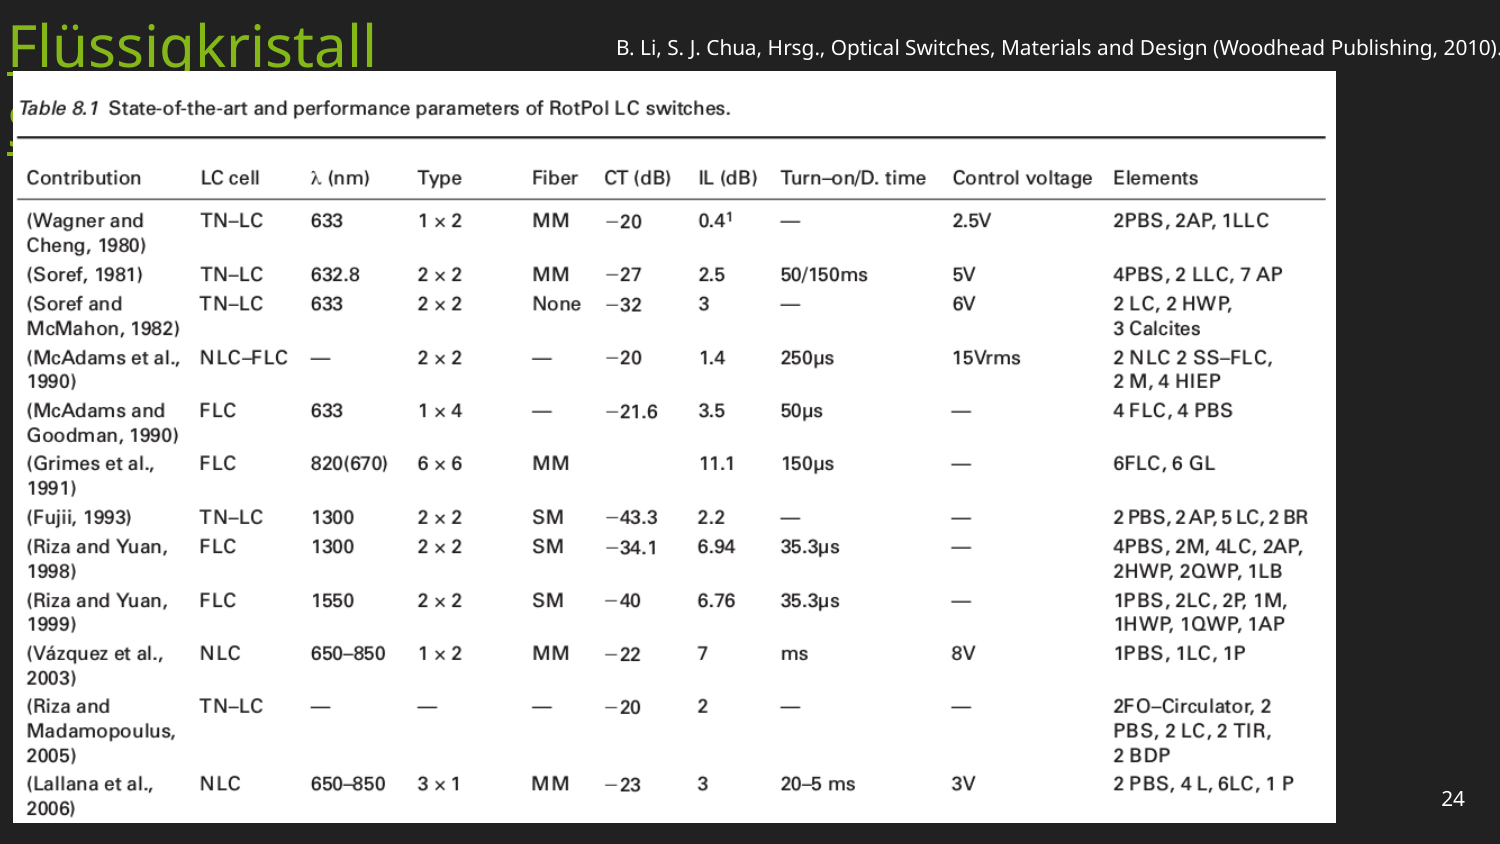

# Flüssigkristall Schalter
B. Li, S. J. Chua, Hrsg., Optical Switches, Materials and Design (Woodhead Publishing, 2010).